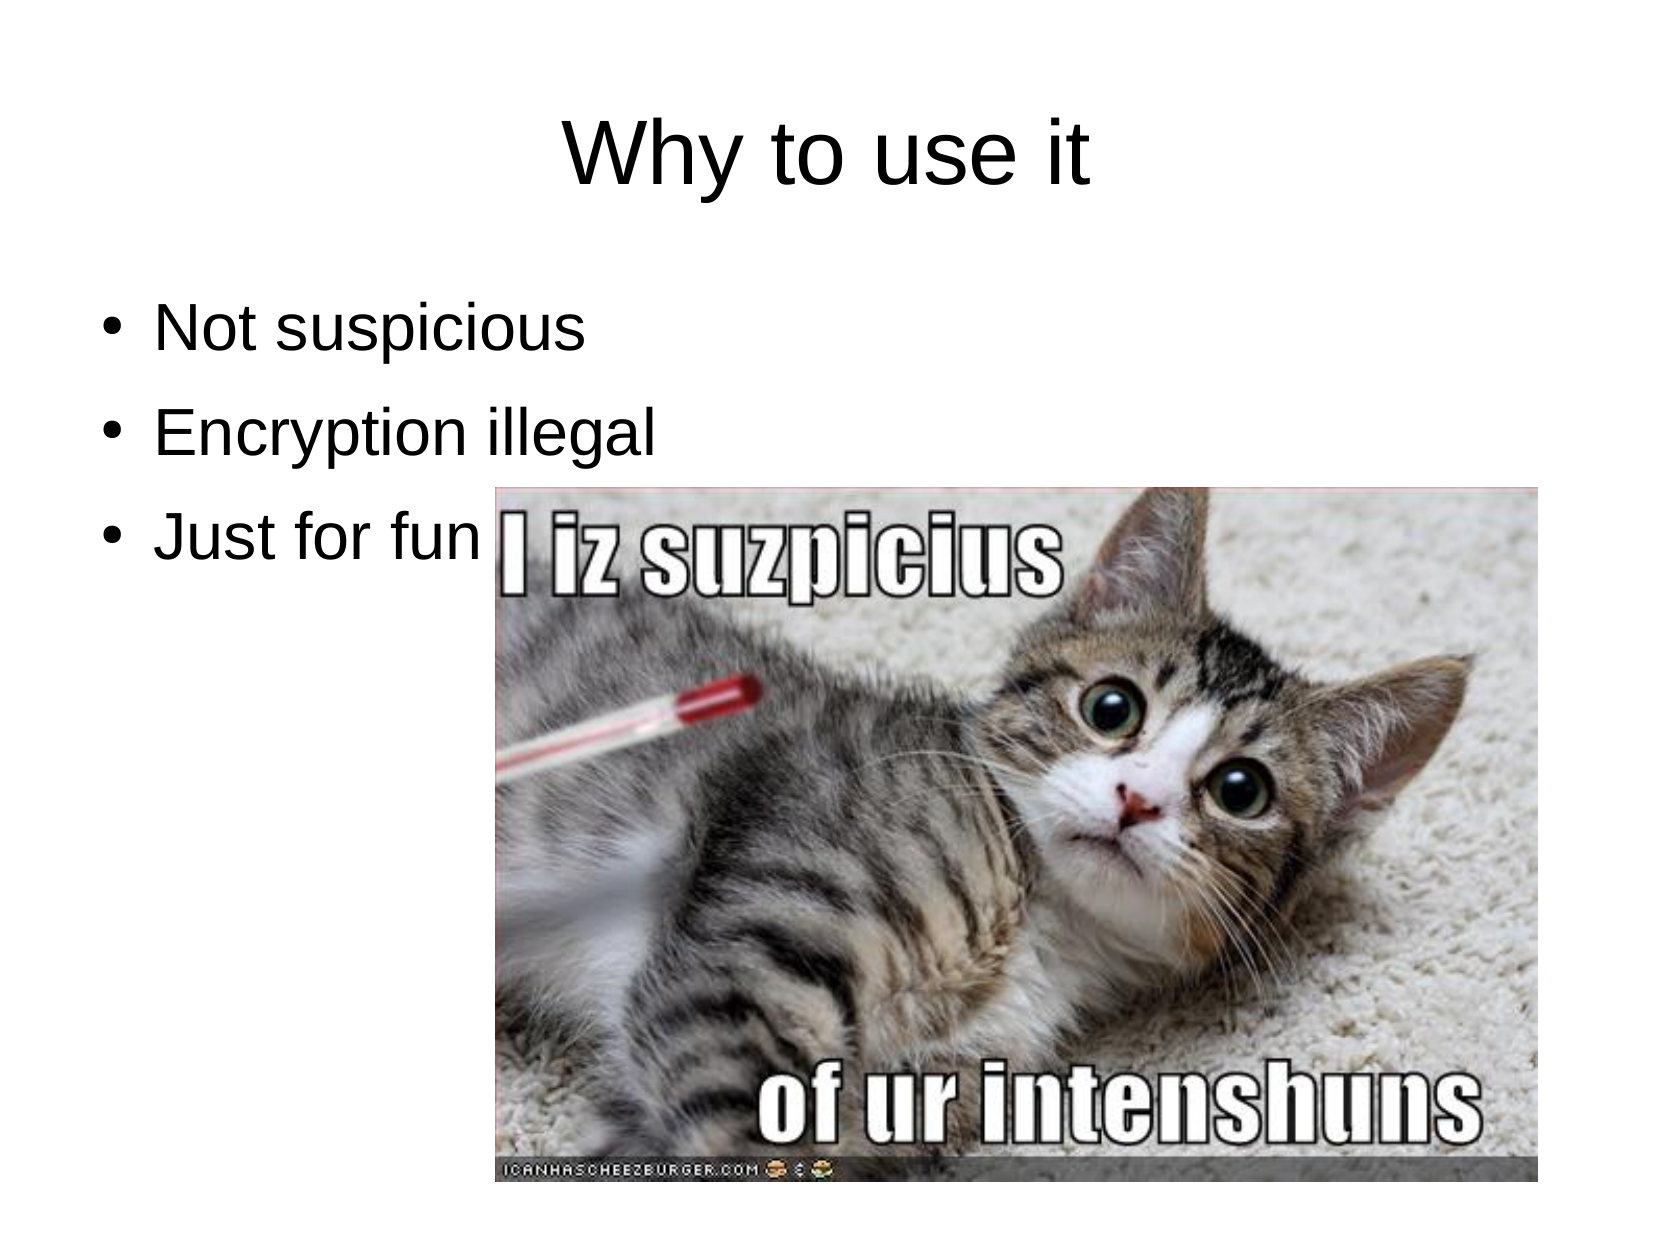

# Why to use it
Not suspicious
Encryption illegal
Just for fun